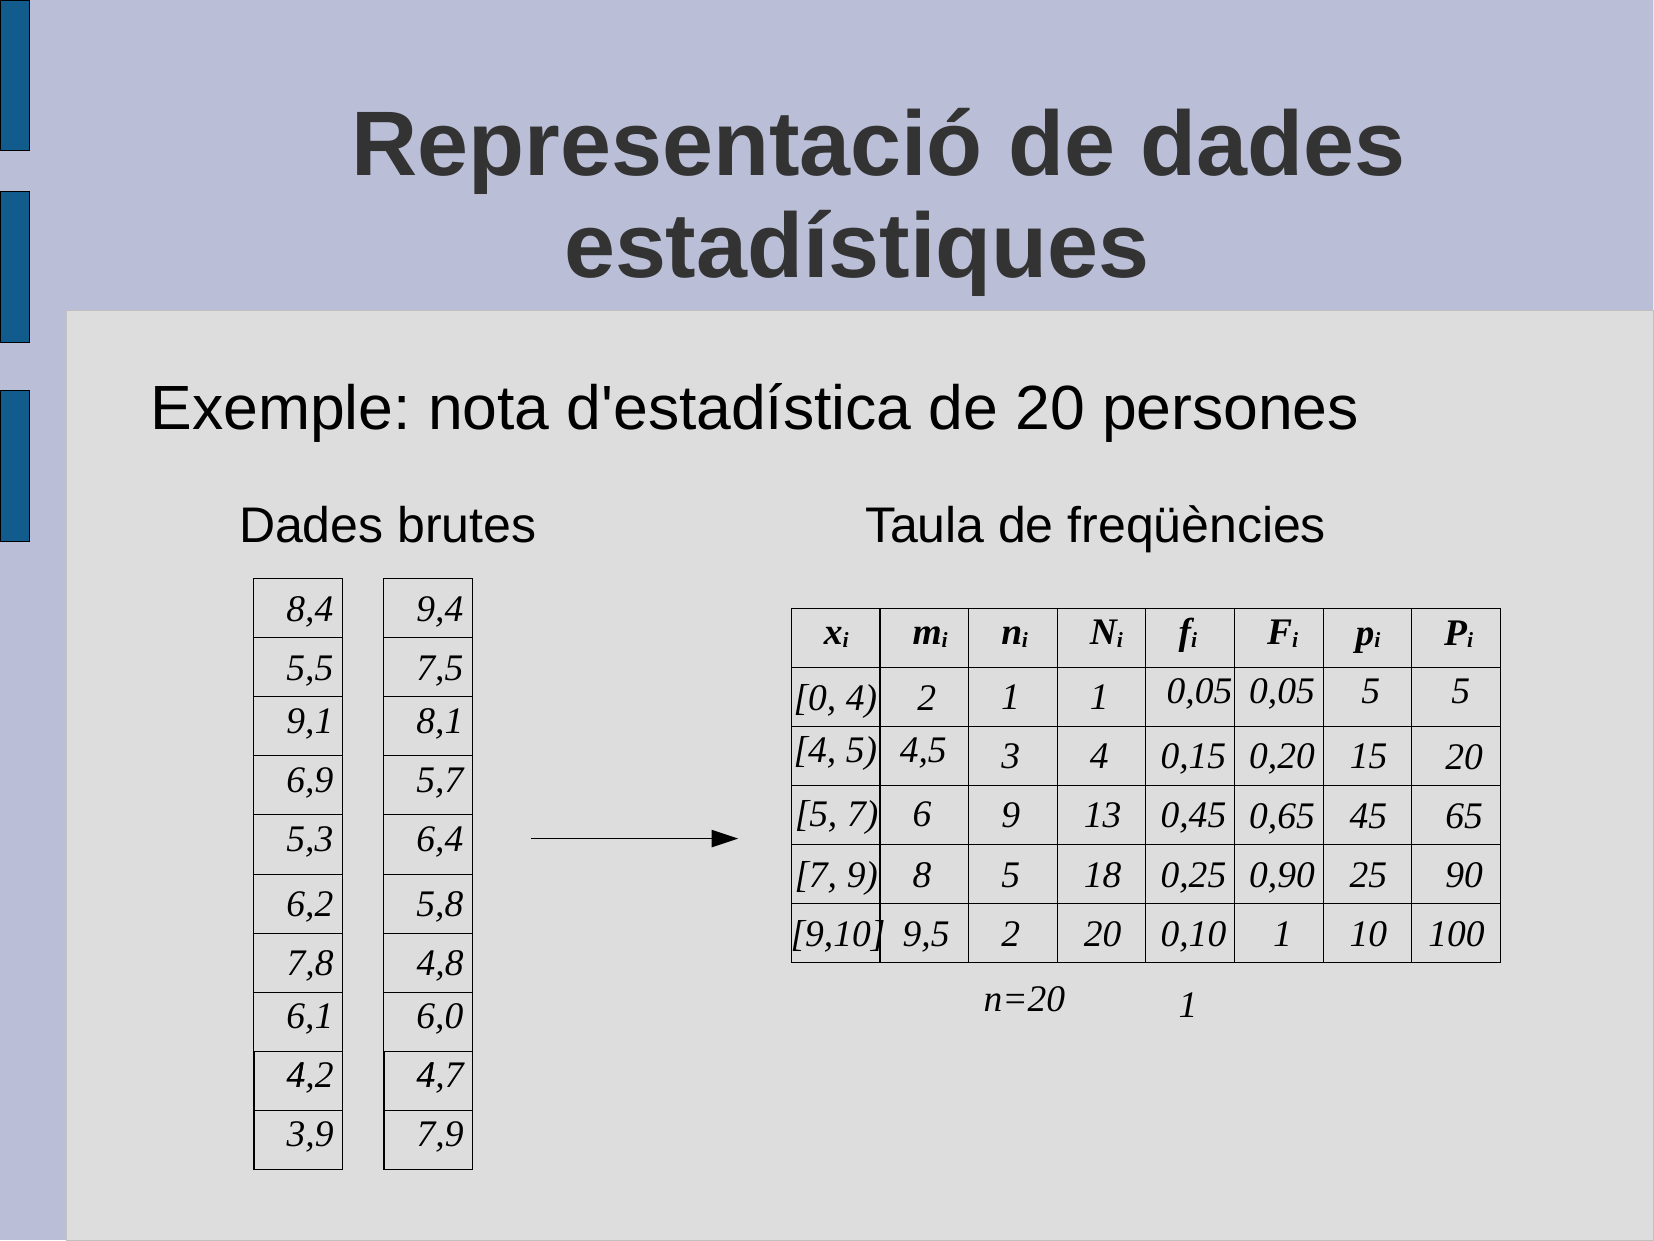

# Representació de dades estadístiques
Exemple: nota d'estadística de 20 persones
Dades brutes
Taula de freqüències
8,4
9,4
xi
mi
ni
Ni
fi
Fi
pi
Pi
5,5
7,5
0,05
0,05
5
 5
1
1
[0, 4)
2
9,1
8,1
[4, 5)
4,5
3
4
0,15
15
0,20
 20
6,9
5,7
[5, 7)
6
9
13
0,45
45
0,65
 65
5,3
6,4
[7, 9)
8
5
18
0,25
25
0,90
 90
6,2
5,8
[9,10]
9,5
2
20
0,10
1
10
100
7,8
4,8
n=20
1
6,1
6,0
4
4,2
4
4,7
3,9
7,9